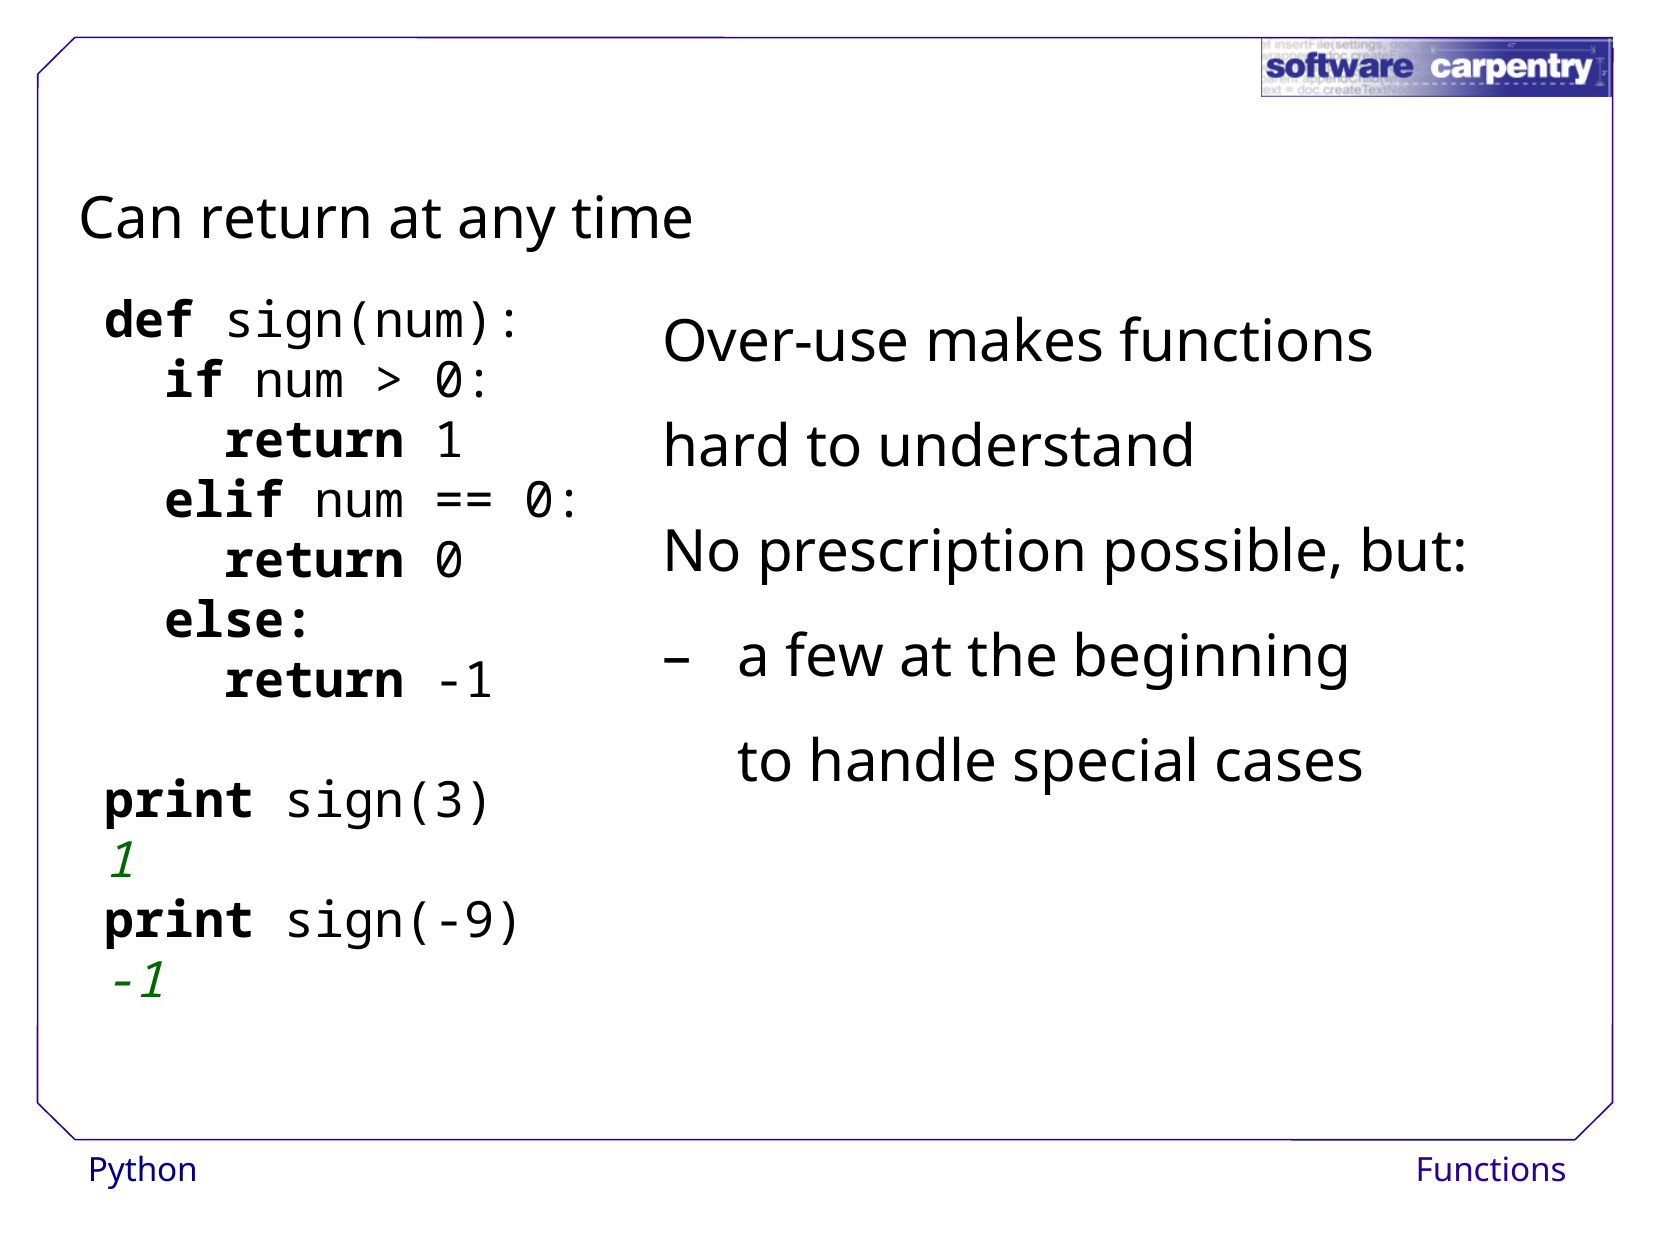

Can return at any time
Over-use makes functions
hard to understand
No prescription possible, but:
–	a few at the beginning
	to handle special cases
def sign(num):
 if num > 0:
 return 1
 elif num == 0:
 return 0
 else:
 return -1
print sign(3)
1
print sign(-9)
-1